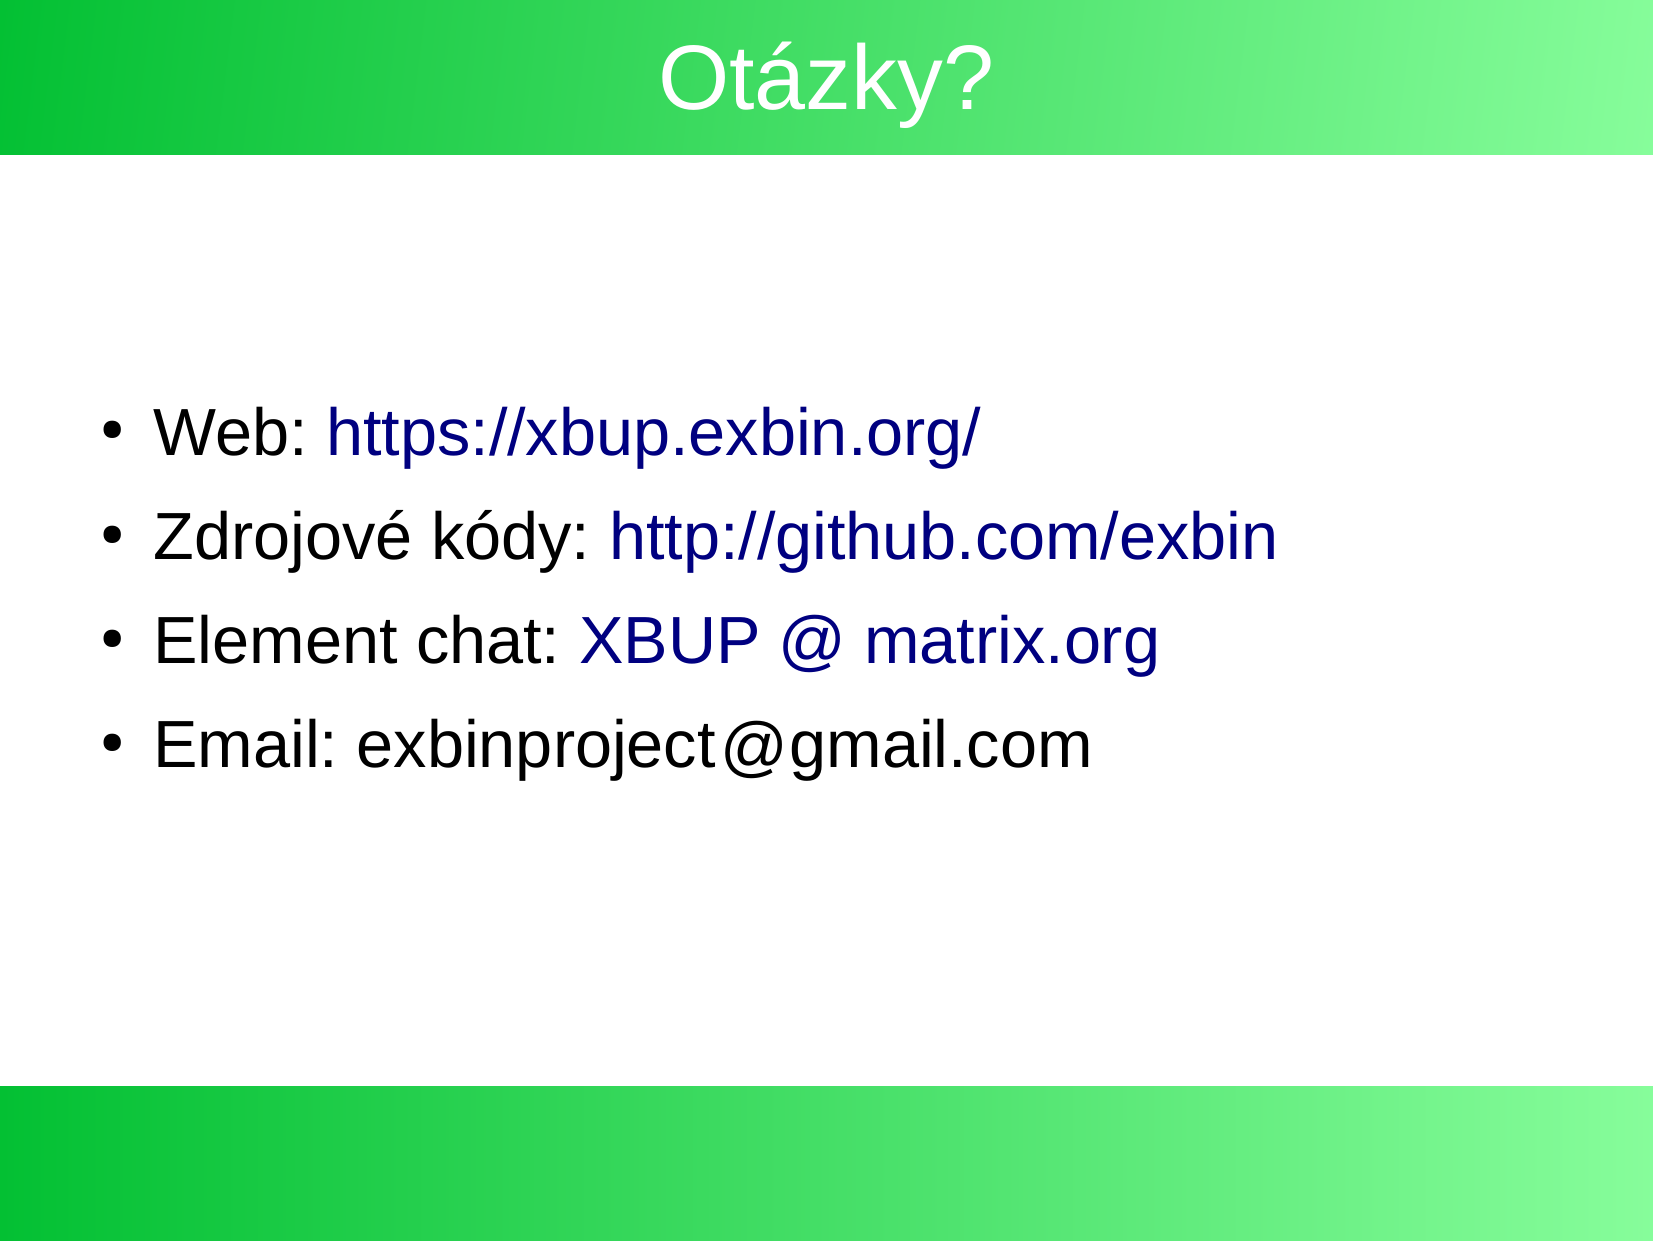

# Otázky?
Web: https://xbup.exbin.org/
Zdrojové kódy: http://github.com/exbin
Element chat: XBUP @ matrix.org
Email: exbinproject gmail.com
@